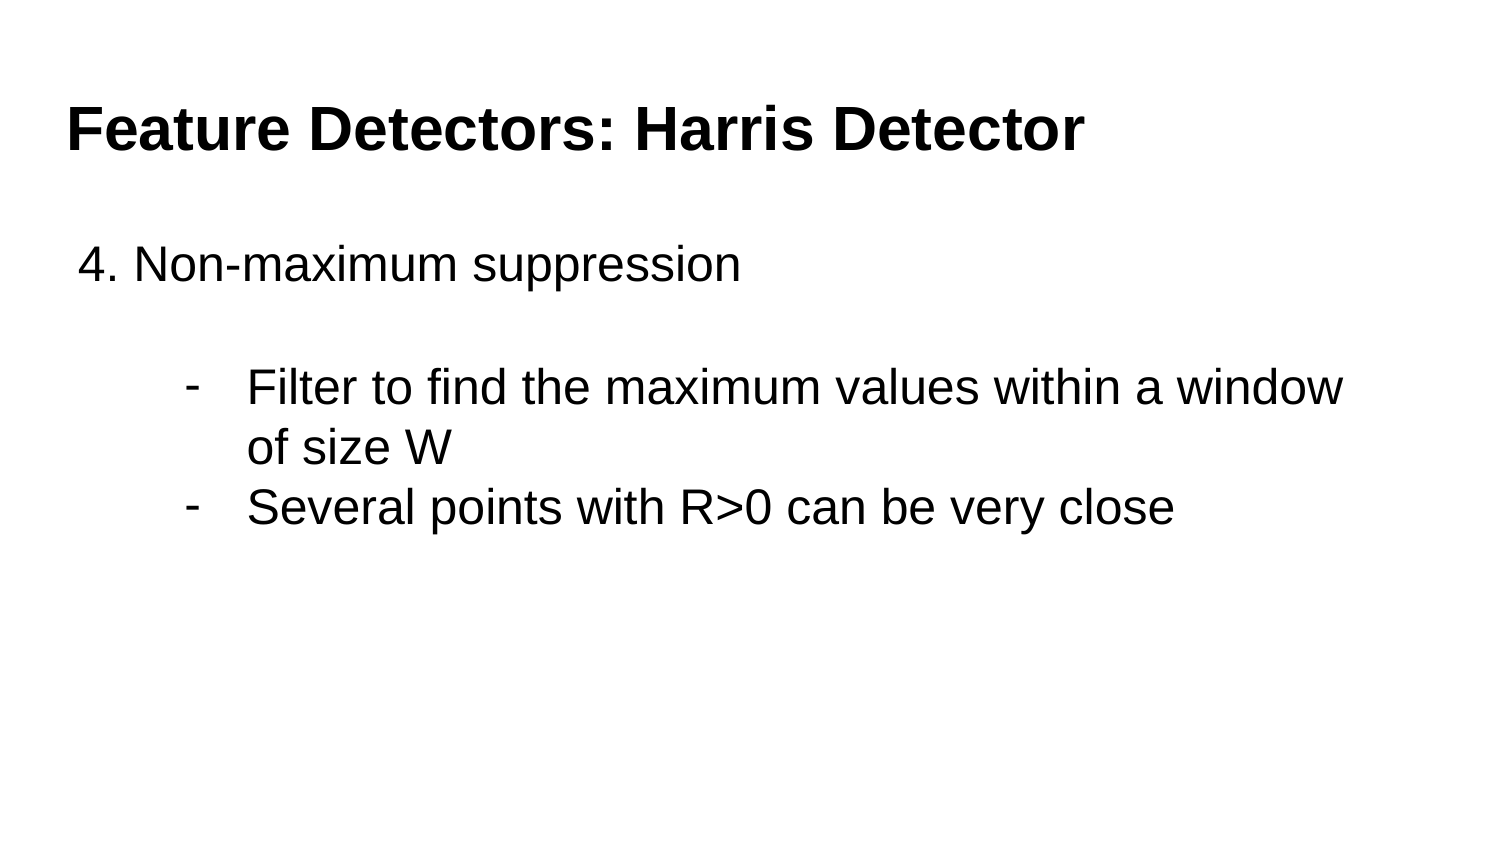

# Feature Detectors: Harris Detector
4. Non-maximum suppression
Filter to find the maximum values within a window of size W
Several points with R>0 can be very close